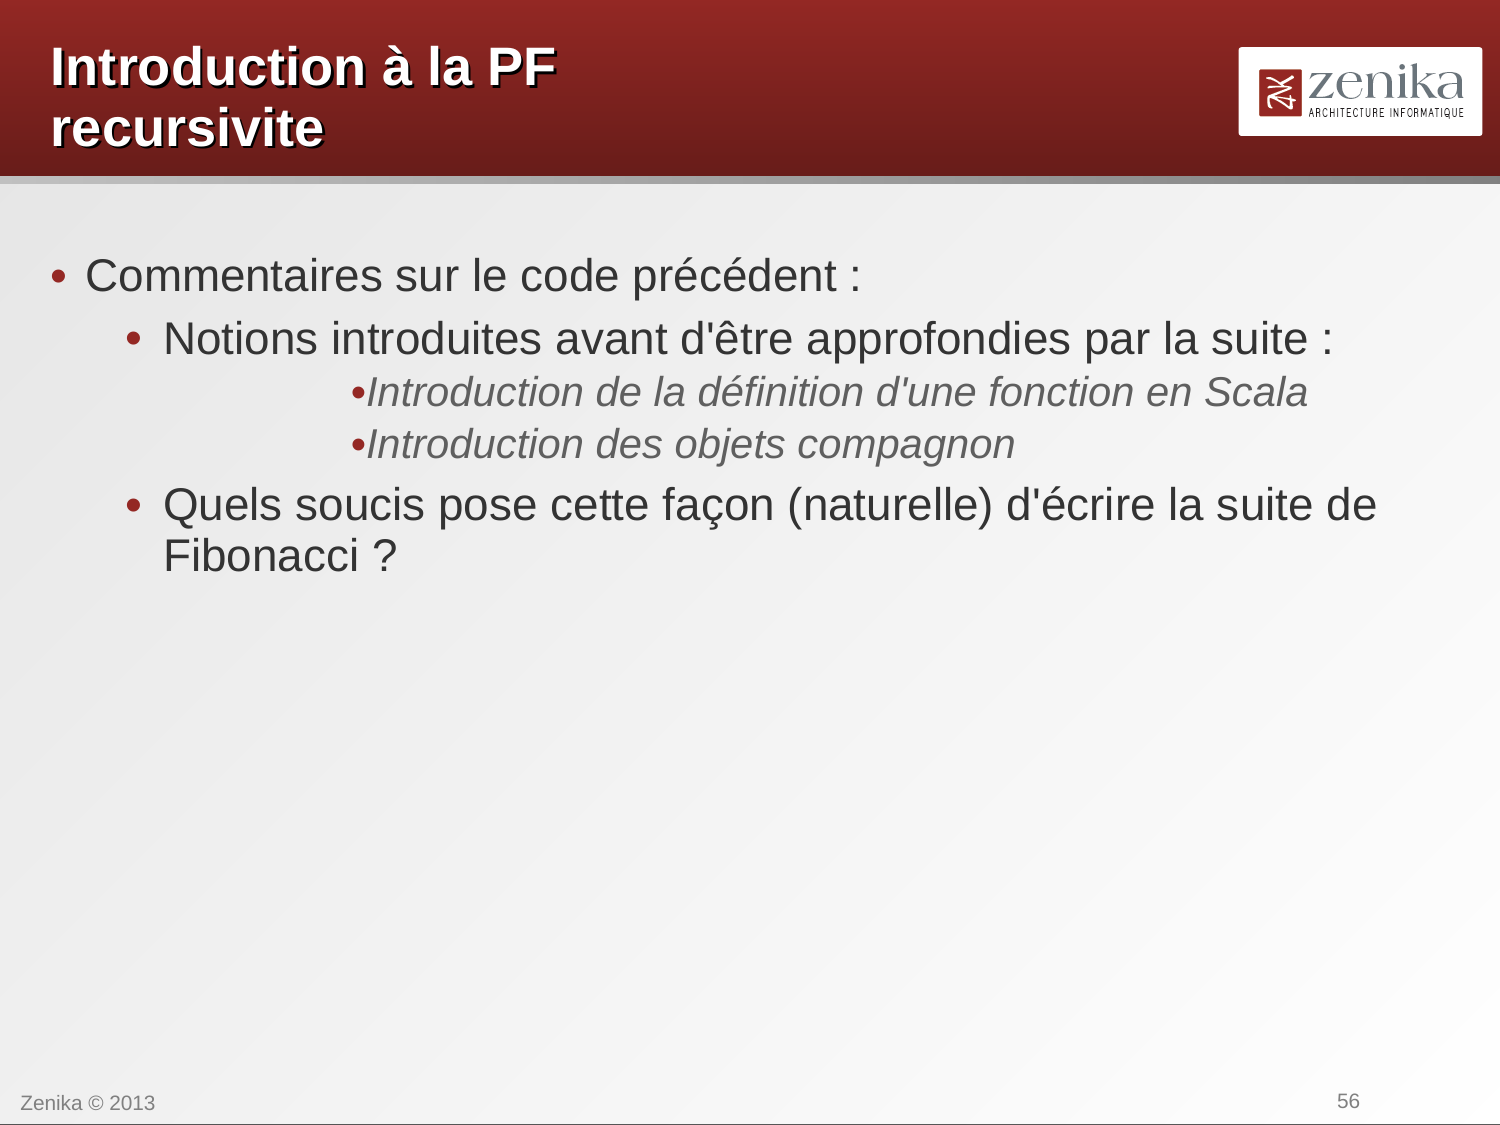

# Introduction à la PF recursivite
Commentaires sur le code précédent :
Notions introduites avant d'être approfondies par la suite :
Introduction de la définition d'une fonction en Scala
Introduction des objets compagnon
Quels soucis pose cette façon (naturelle) d'écrire la suite de Fibonacci ?